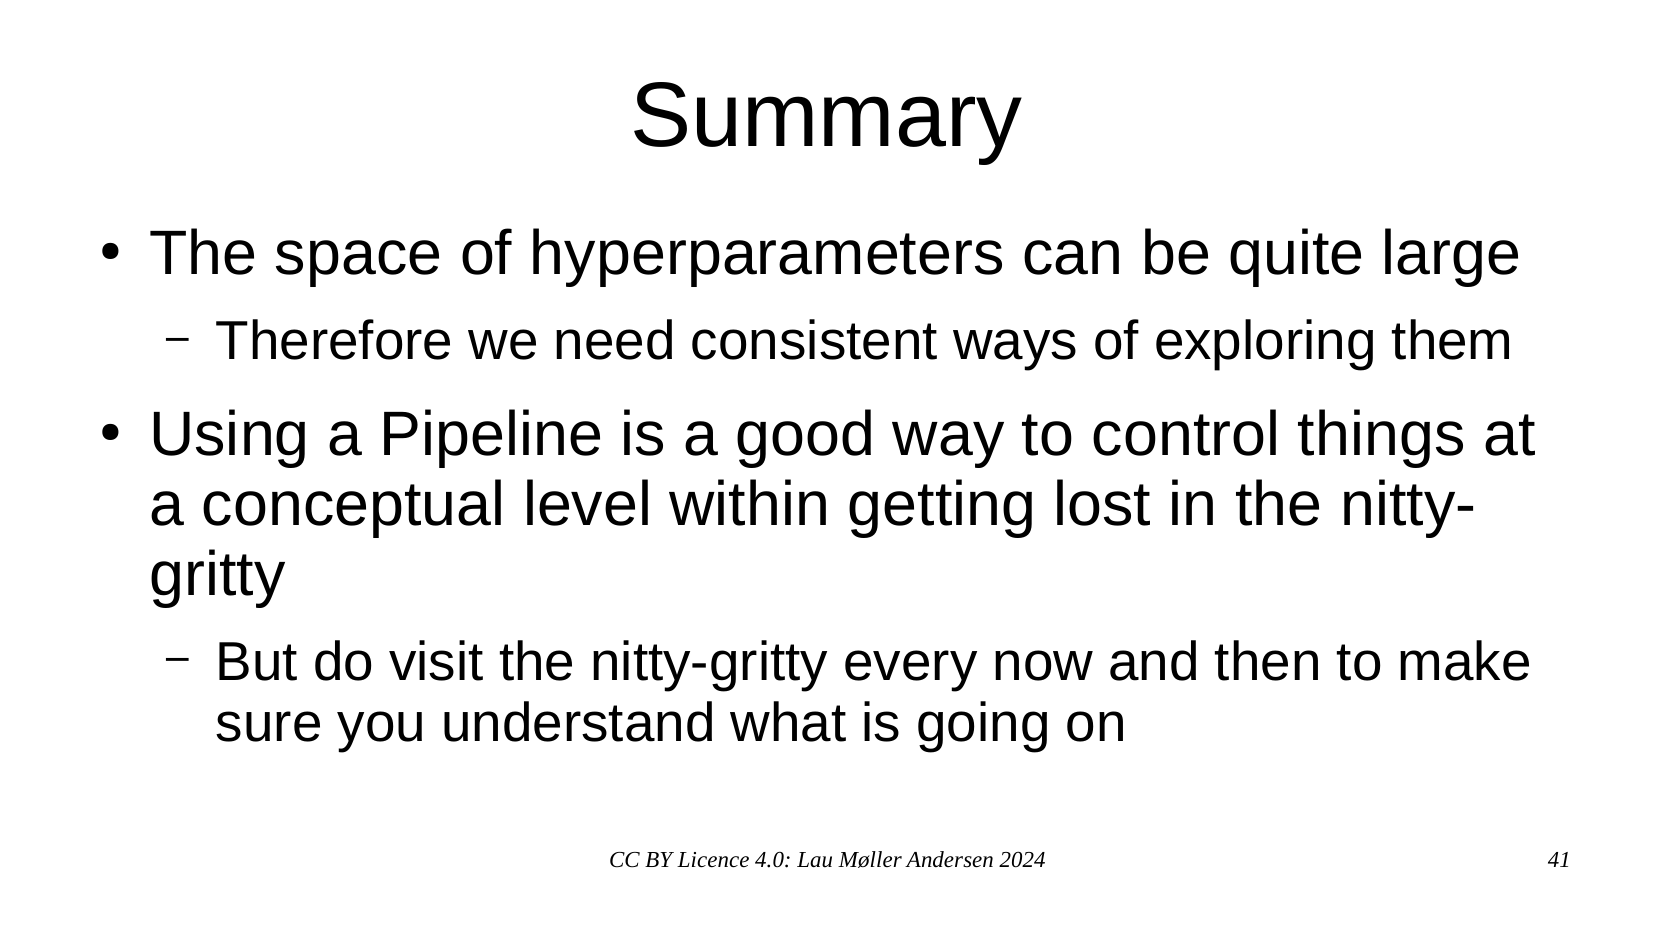

# Summary
The space of hyperparameters can be quite large
Therefore we need consistent ways of exploring them
Using a Pipeline is a good way to control things at a conceptual level within getting lost in the nitty-gritty
But do visit the nitty-gritty every now and then to make sure you understand what is going on
CC BY Licence 4.0: Lau Møller Andersen 2024
41